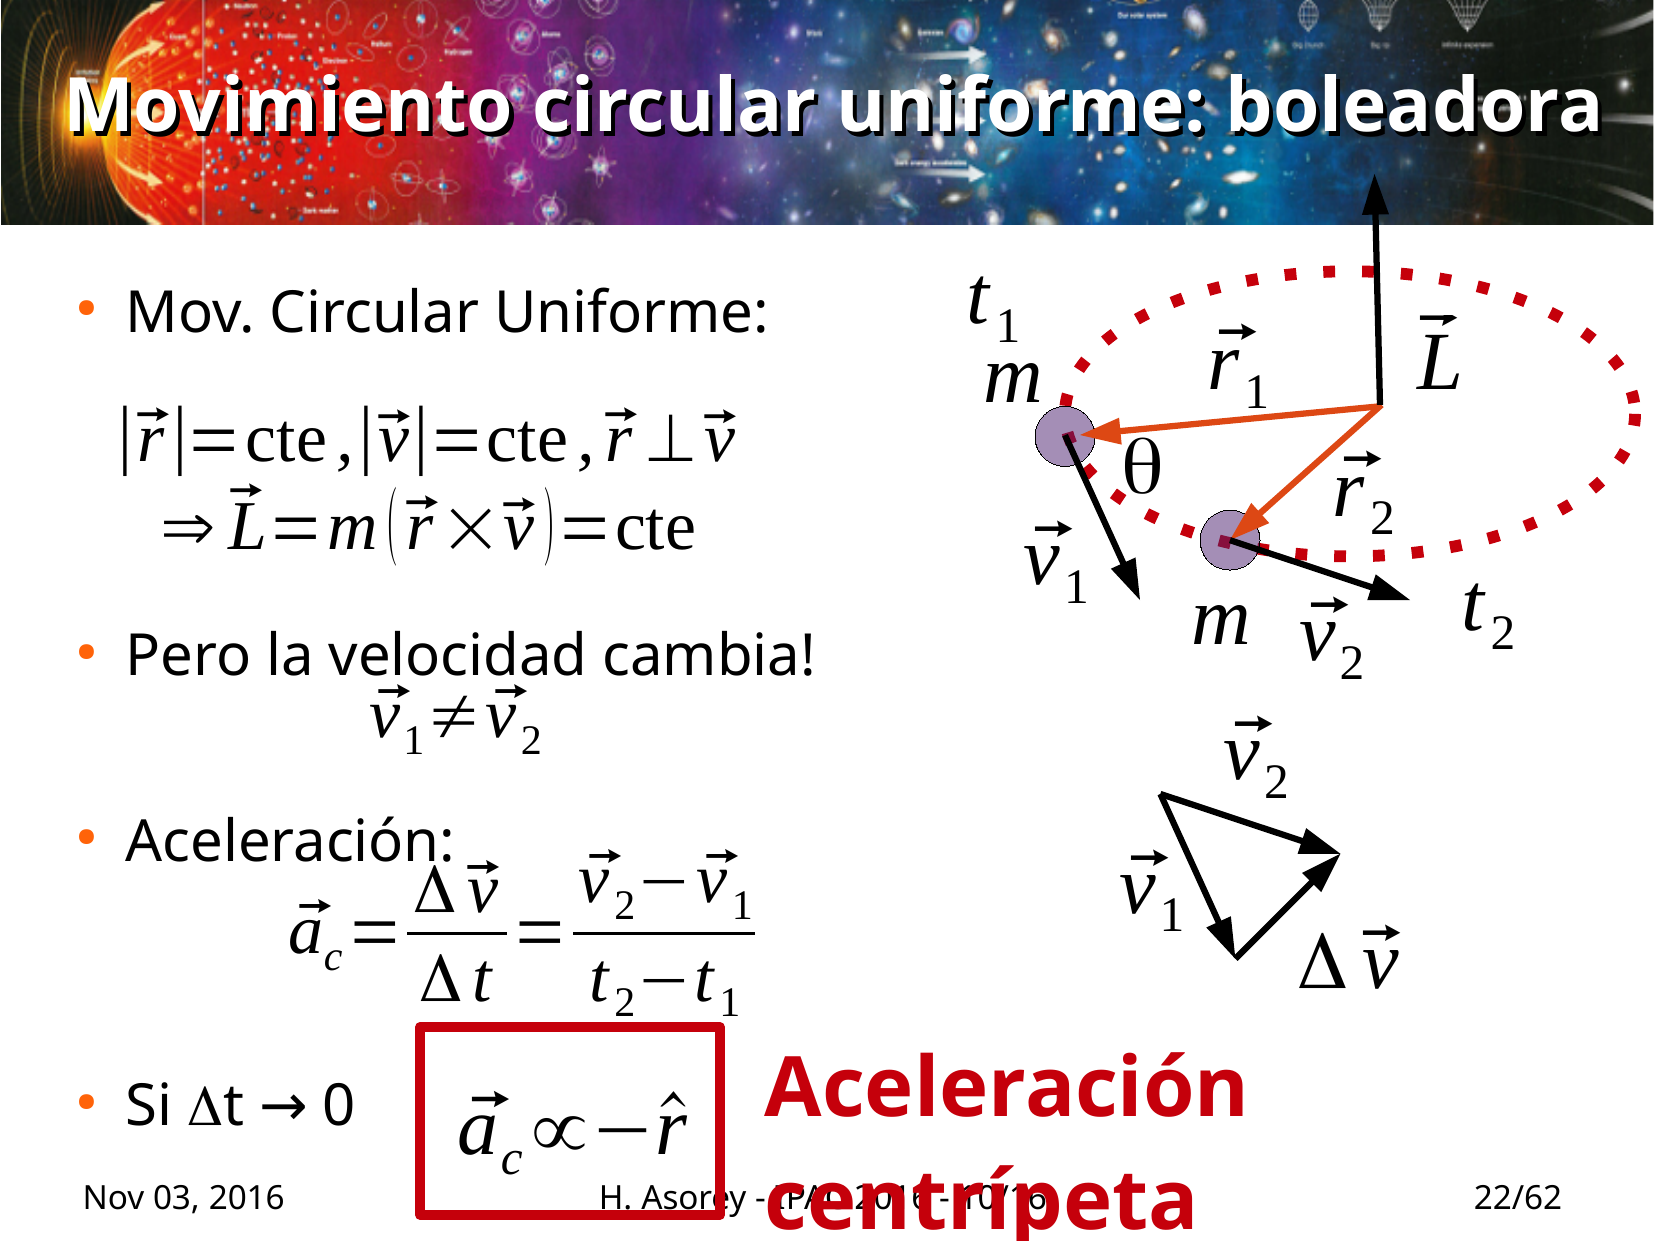

# Movimiento circular uniforme: boleadora
Mov. Circular Uniforme:
Pero la velocidad cambia!
Aceleración:
Si Dt → 0
Aceleración centrípeta
Nov 03, 2016
H. Asorey - IPAC 2016 - 10/16
22